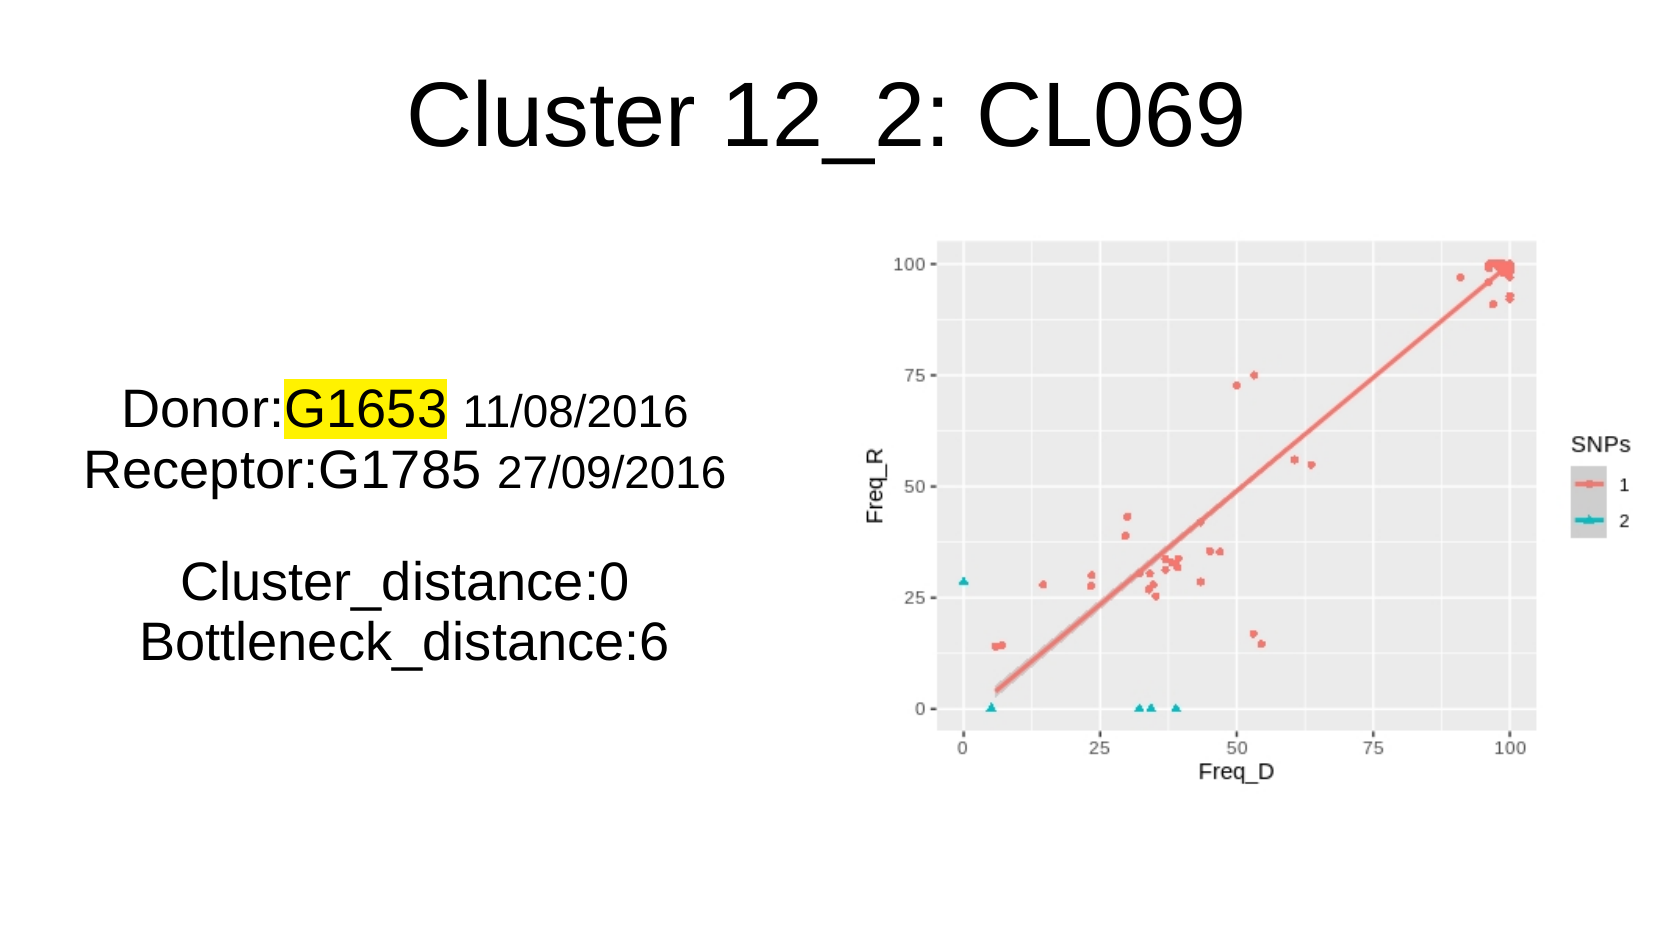

# Cluster 12_2: CL069
Donor:G1653 11/08/2016
Receptor:G1785 27/09/2016
Cluster_distance:0
Bottleneck_distance:6